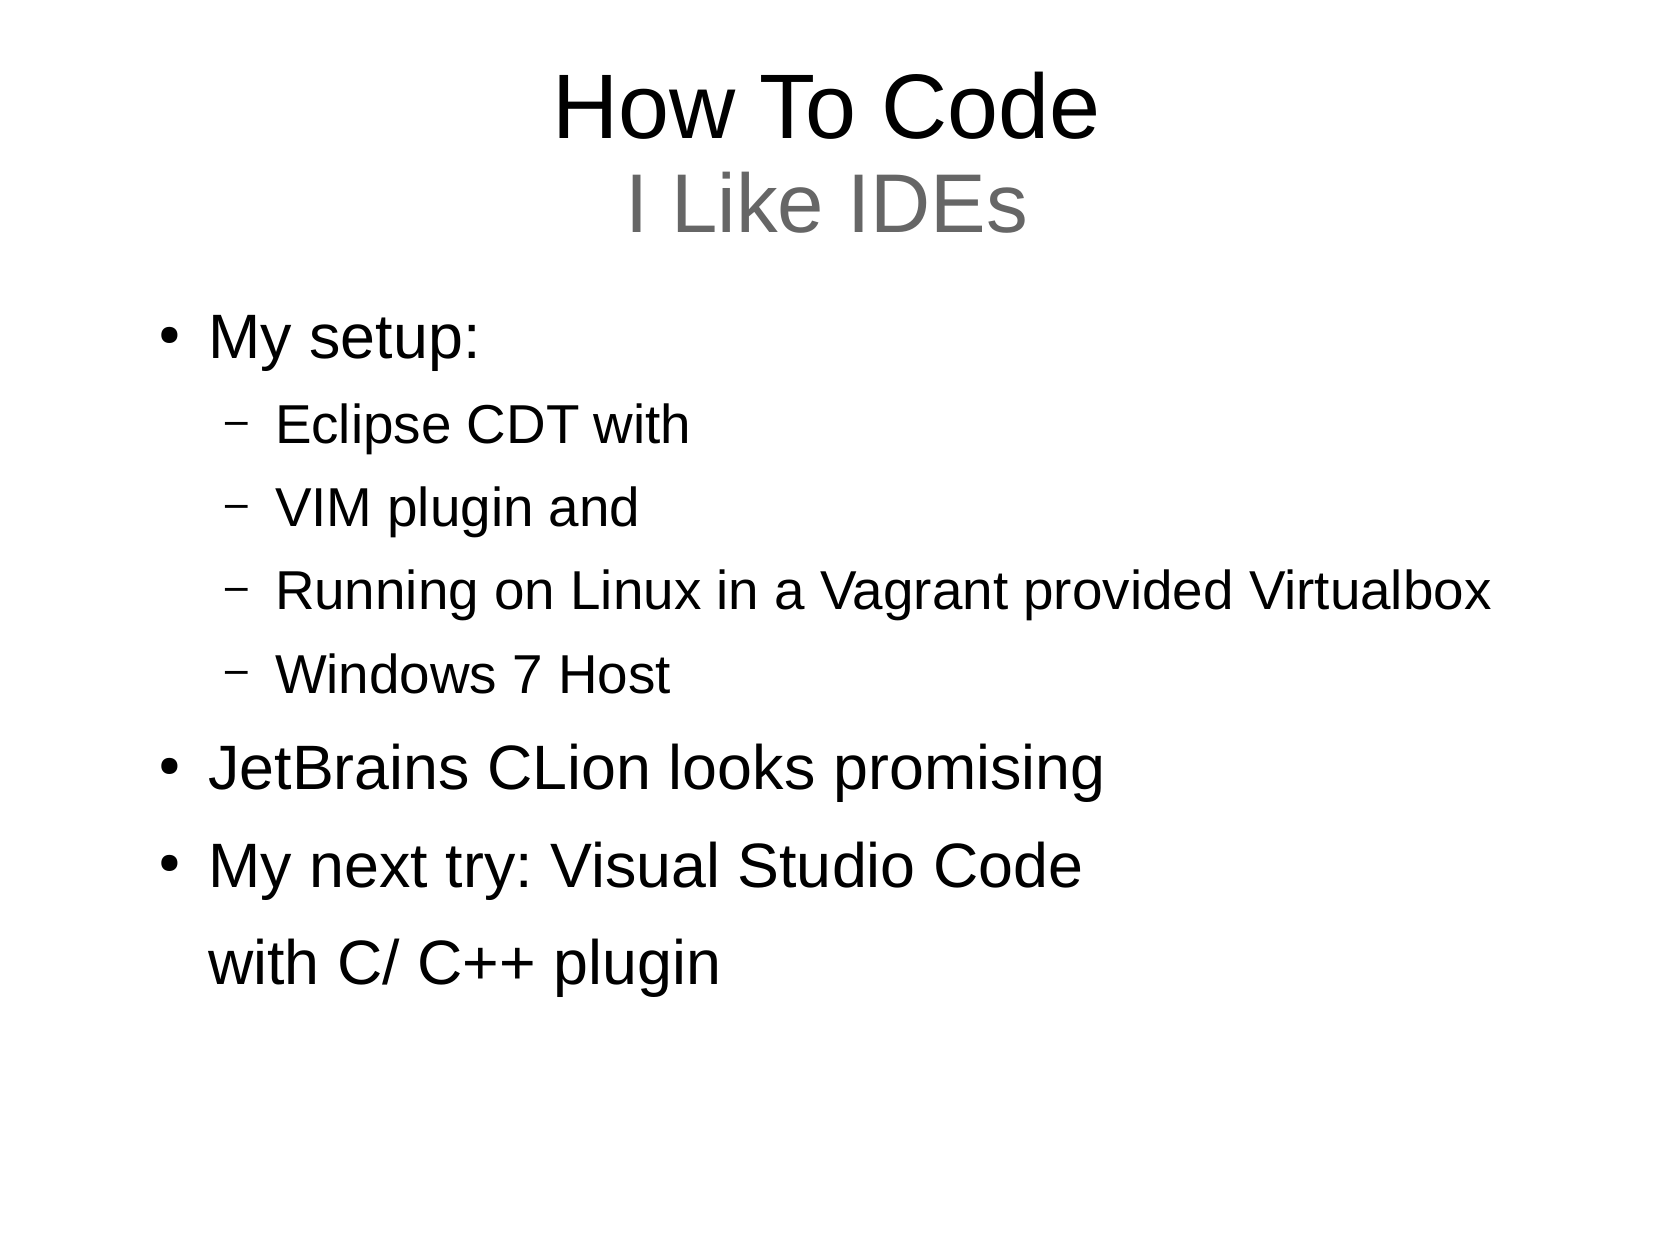

# How To Code I Like IDEs
My setup:
Eclipse CDT with
VIM plugin and
Running on Linux in a Vagrant provided Virtualbox
Windows 7 Host
JetBrains CLion looks promising
My next try: Visual Studio Code
with C/ C++ plugin